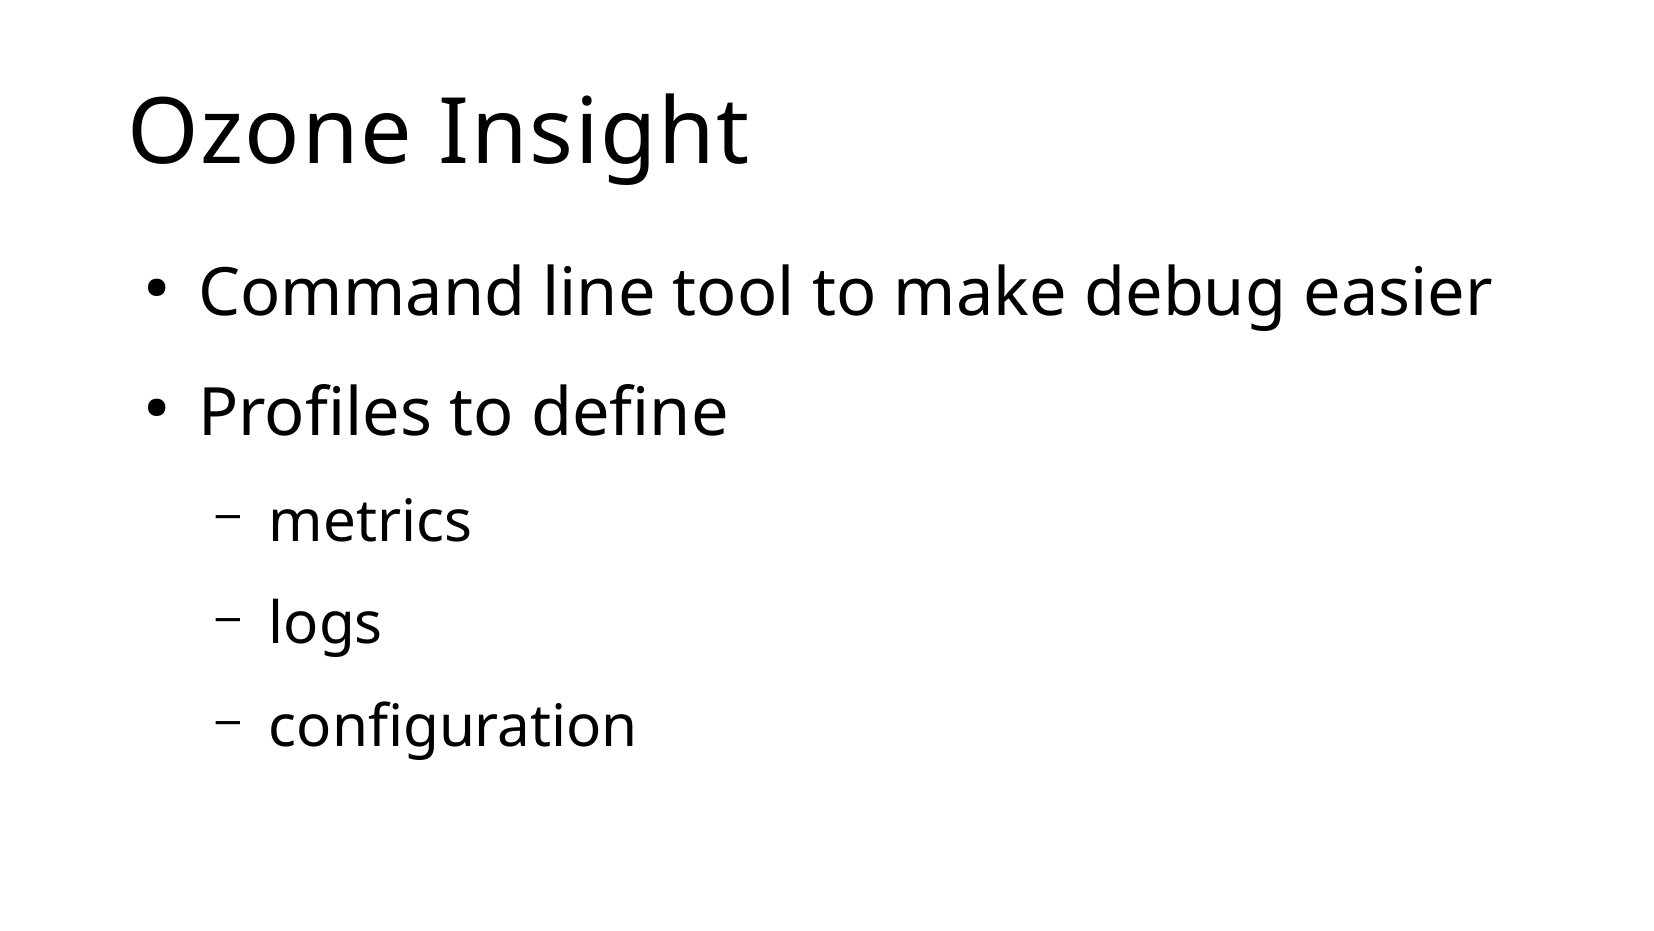

# Ozone Insight
Command line tool to make debug easier
Profiles to define
metrics
logs
configuration